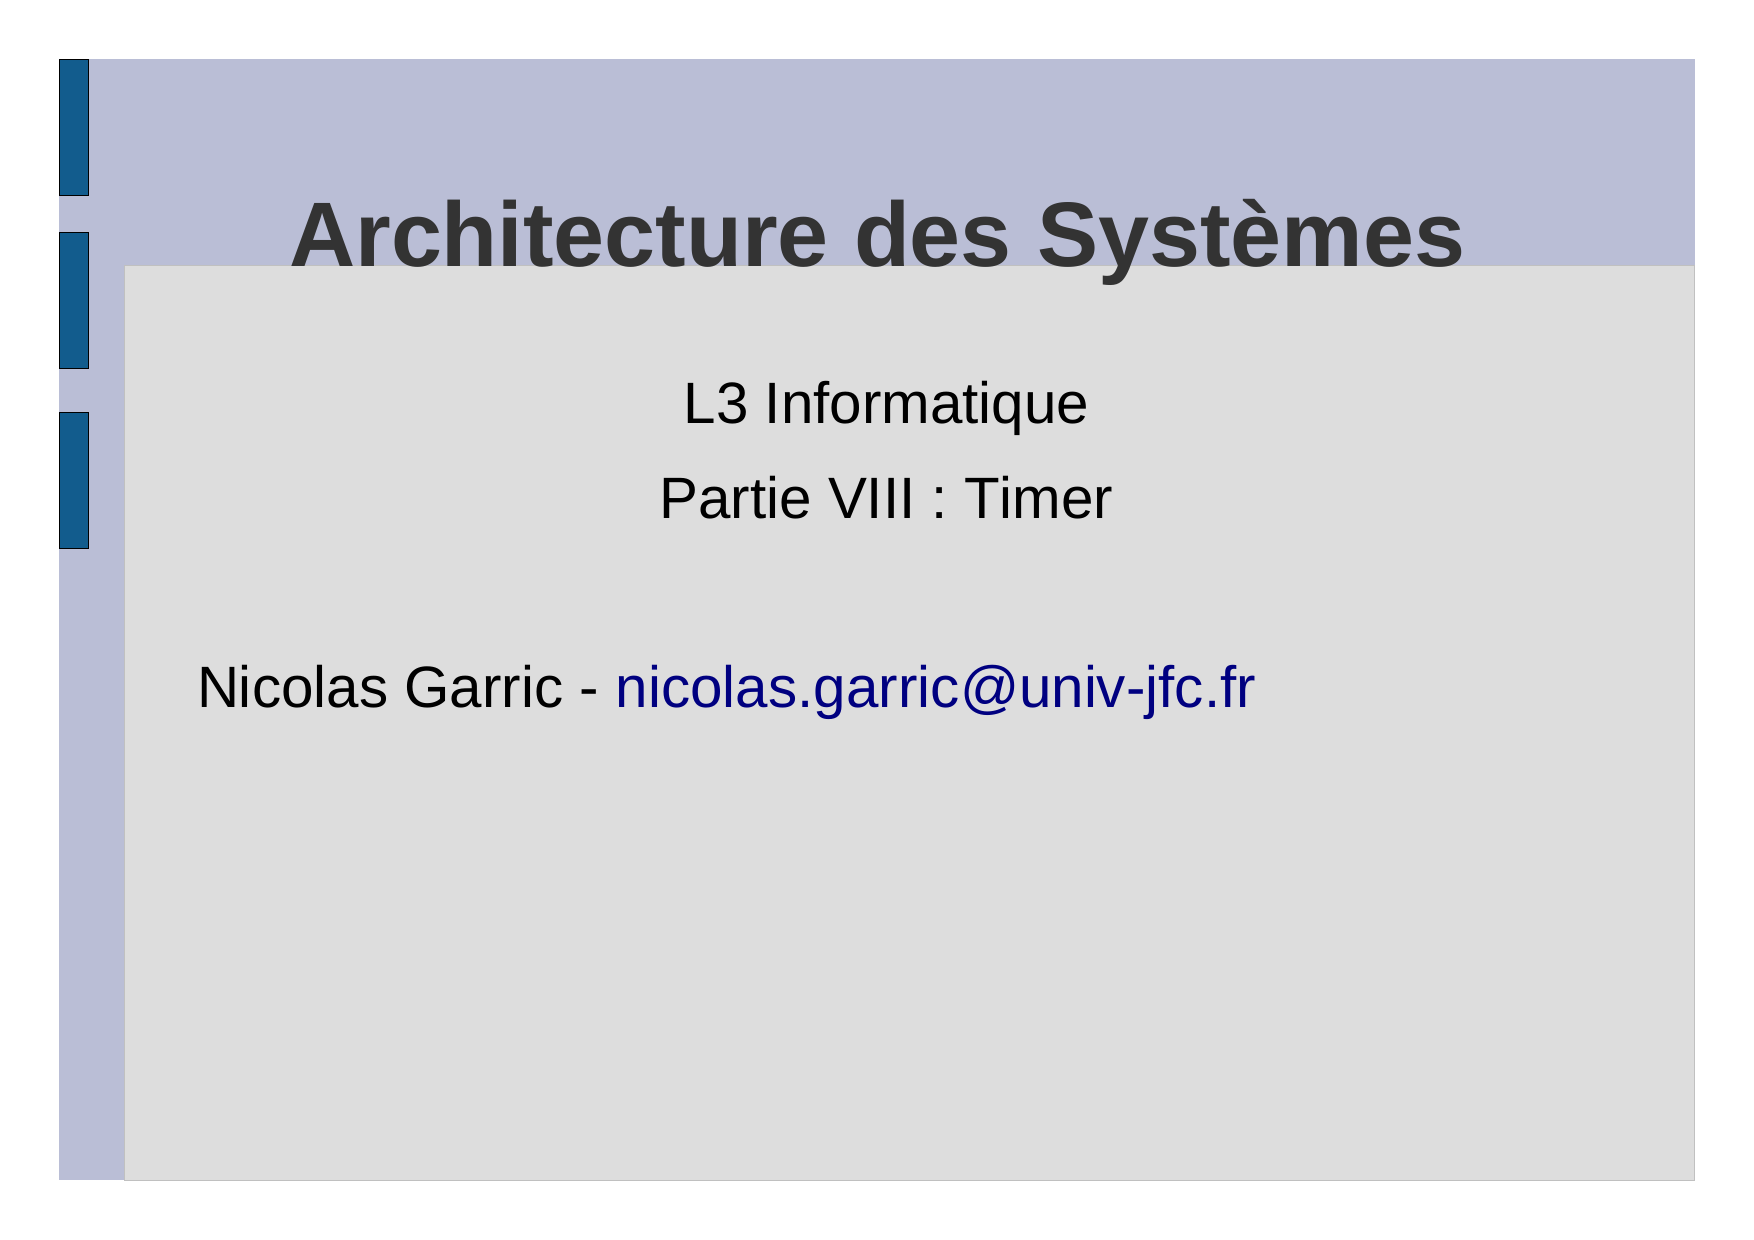

# Architecture des Systèmes
L3 Informatique
Partie VIII : Timer
Nicolas Garric - nicolas.garric@univ-jfc.fr